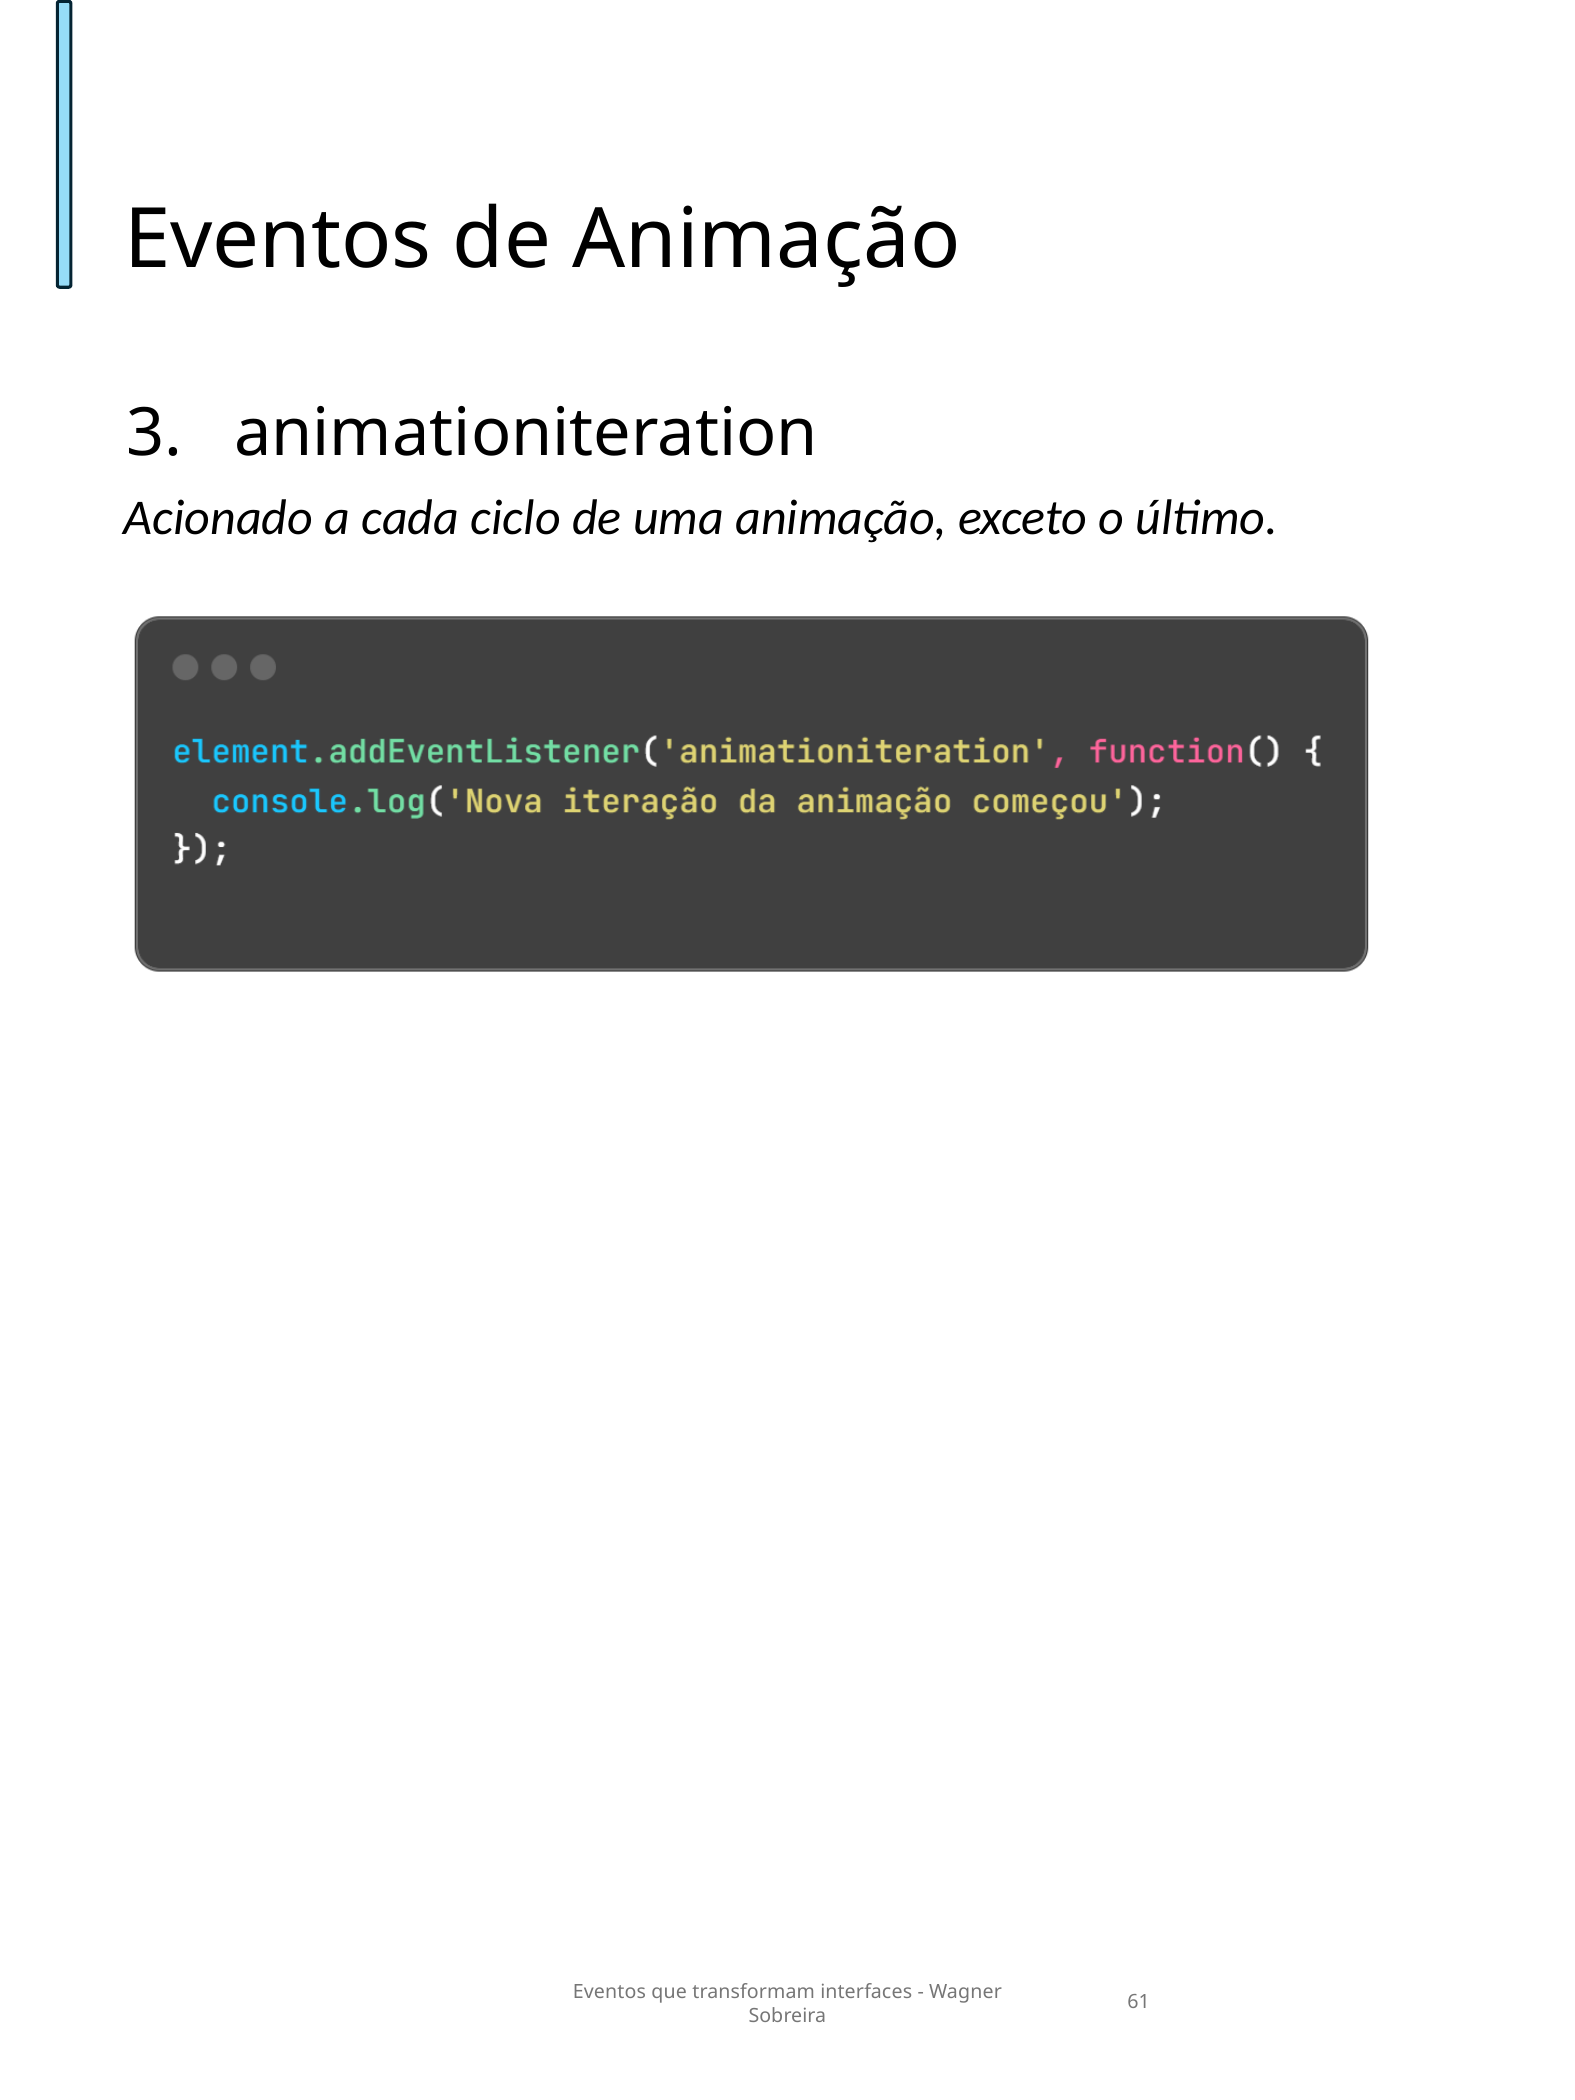

Eventos de Animação
3.   animationiteration
Acionado a cada ciclo de uma animação, exceto o último.
Eventos que transformam interfaces - Wagner Sobreira